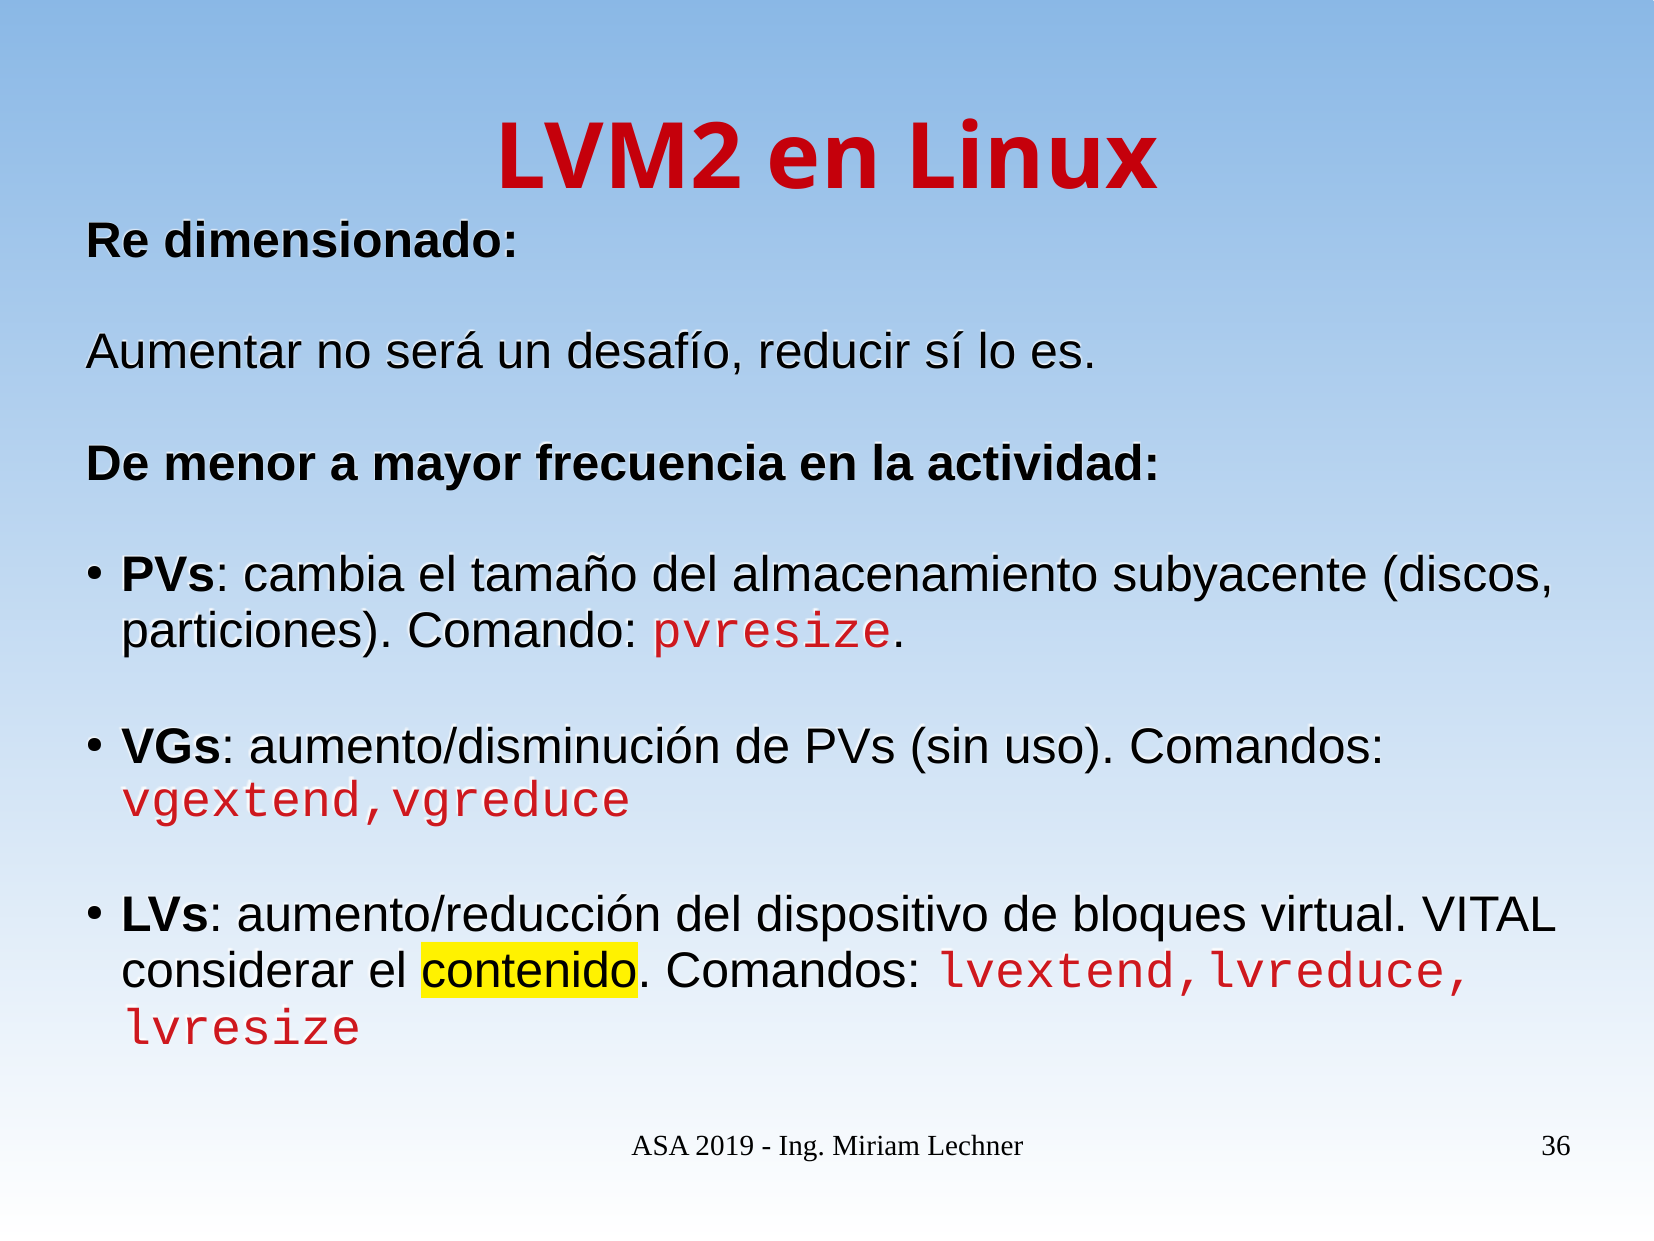

# LVM2 en Linux
Re dimensionado:
Aumentar no será un desafío, reducir sí lo es.
De menor a mayor frecuencia en la actividad:
PVs: cambia el tamaño del almacenamiento subyacente (discos,
particiones). Comando: pvresize.
VGs: aumento/disminución de PVs (sin uso). Comandos:
vgextend,vgreduce
LVs: aumento/reducción del dispositivo de bloques virtual. VITAL
considerar el contenido. Comandos: lvextend,lvreduce,
lvresize
ASA 2019 - Ing. Miriam Lechner
36